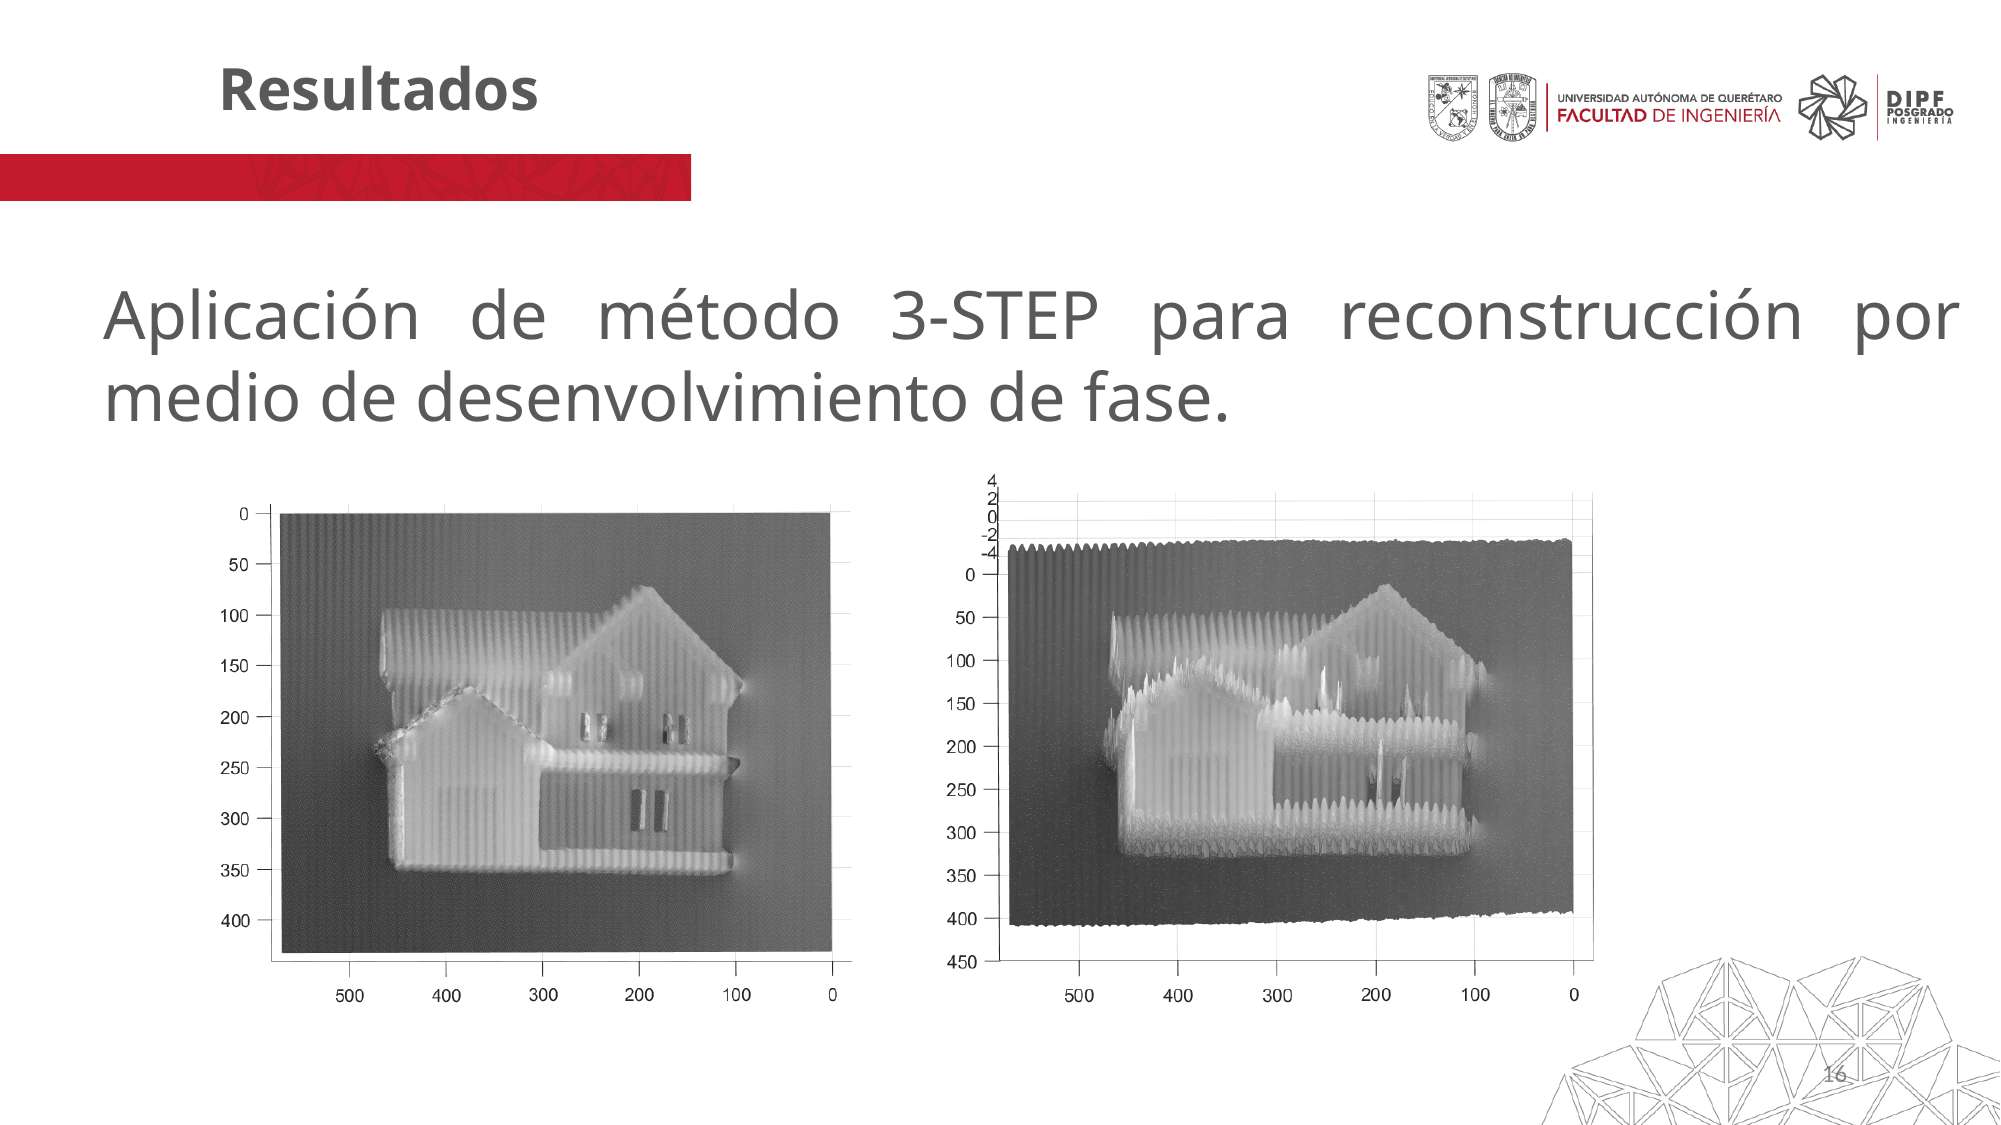

Resultados
Aplicación de método 3-STEP para reconstrucción por medio de desenvolvimiento de fase.
16